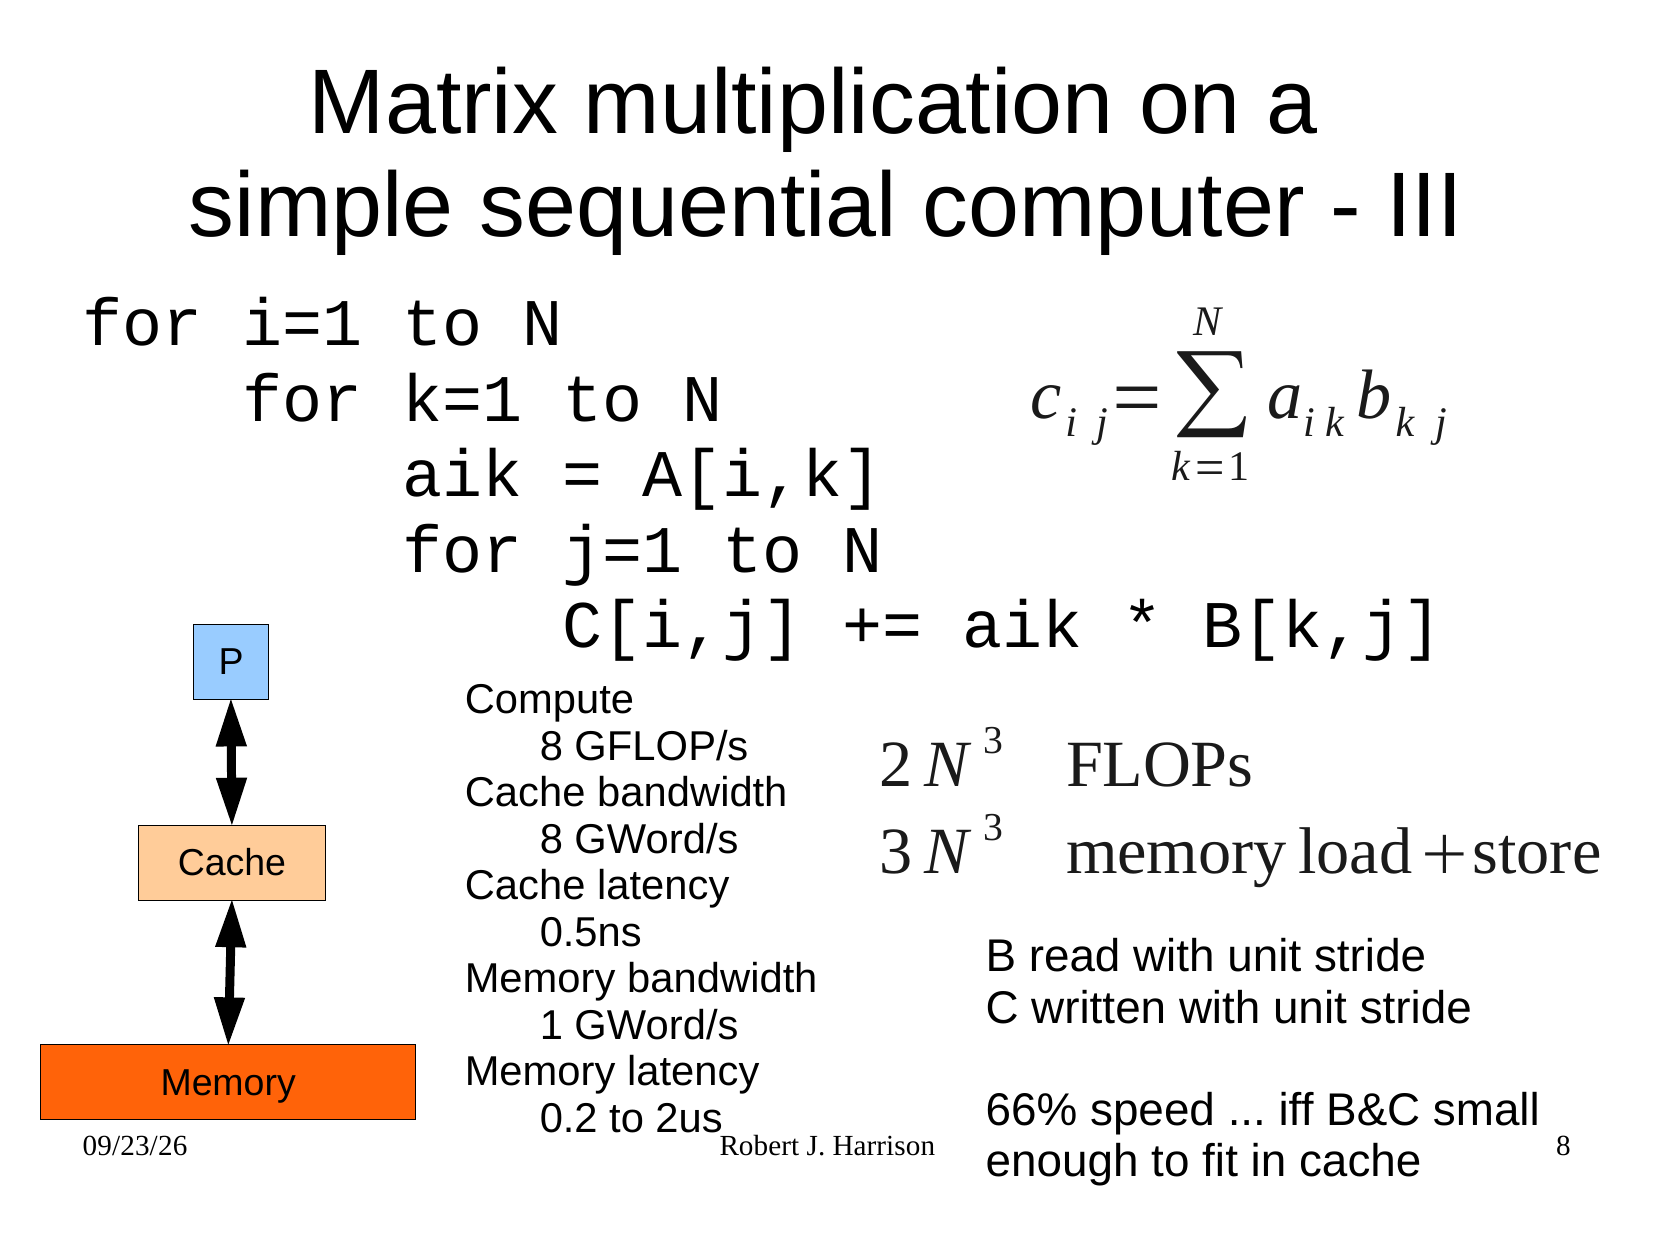

# Matrix multiplication on a simple sequential computer - III
for i=1 to N
 for k=1 to N
 aik = A[i,k]
 for j=1 to N
 C[i,j] += aik * B[k,j]
P
Compute
	8 GFLOP/s
Cache bandwidth
	8 GWord/s
Cache latency
	0.5ns
Memory bandwidth
	1 GWord/s
Memory latency
	0.2 to 2us
Cache
B read with unit stride
C written with unit stride
66% speed ... iff B&C small
enough to fit in cache
Memory
Robert J. Harrison
8